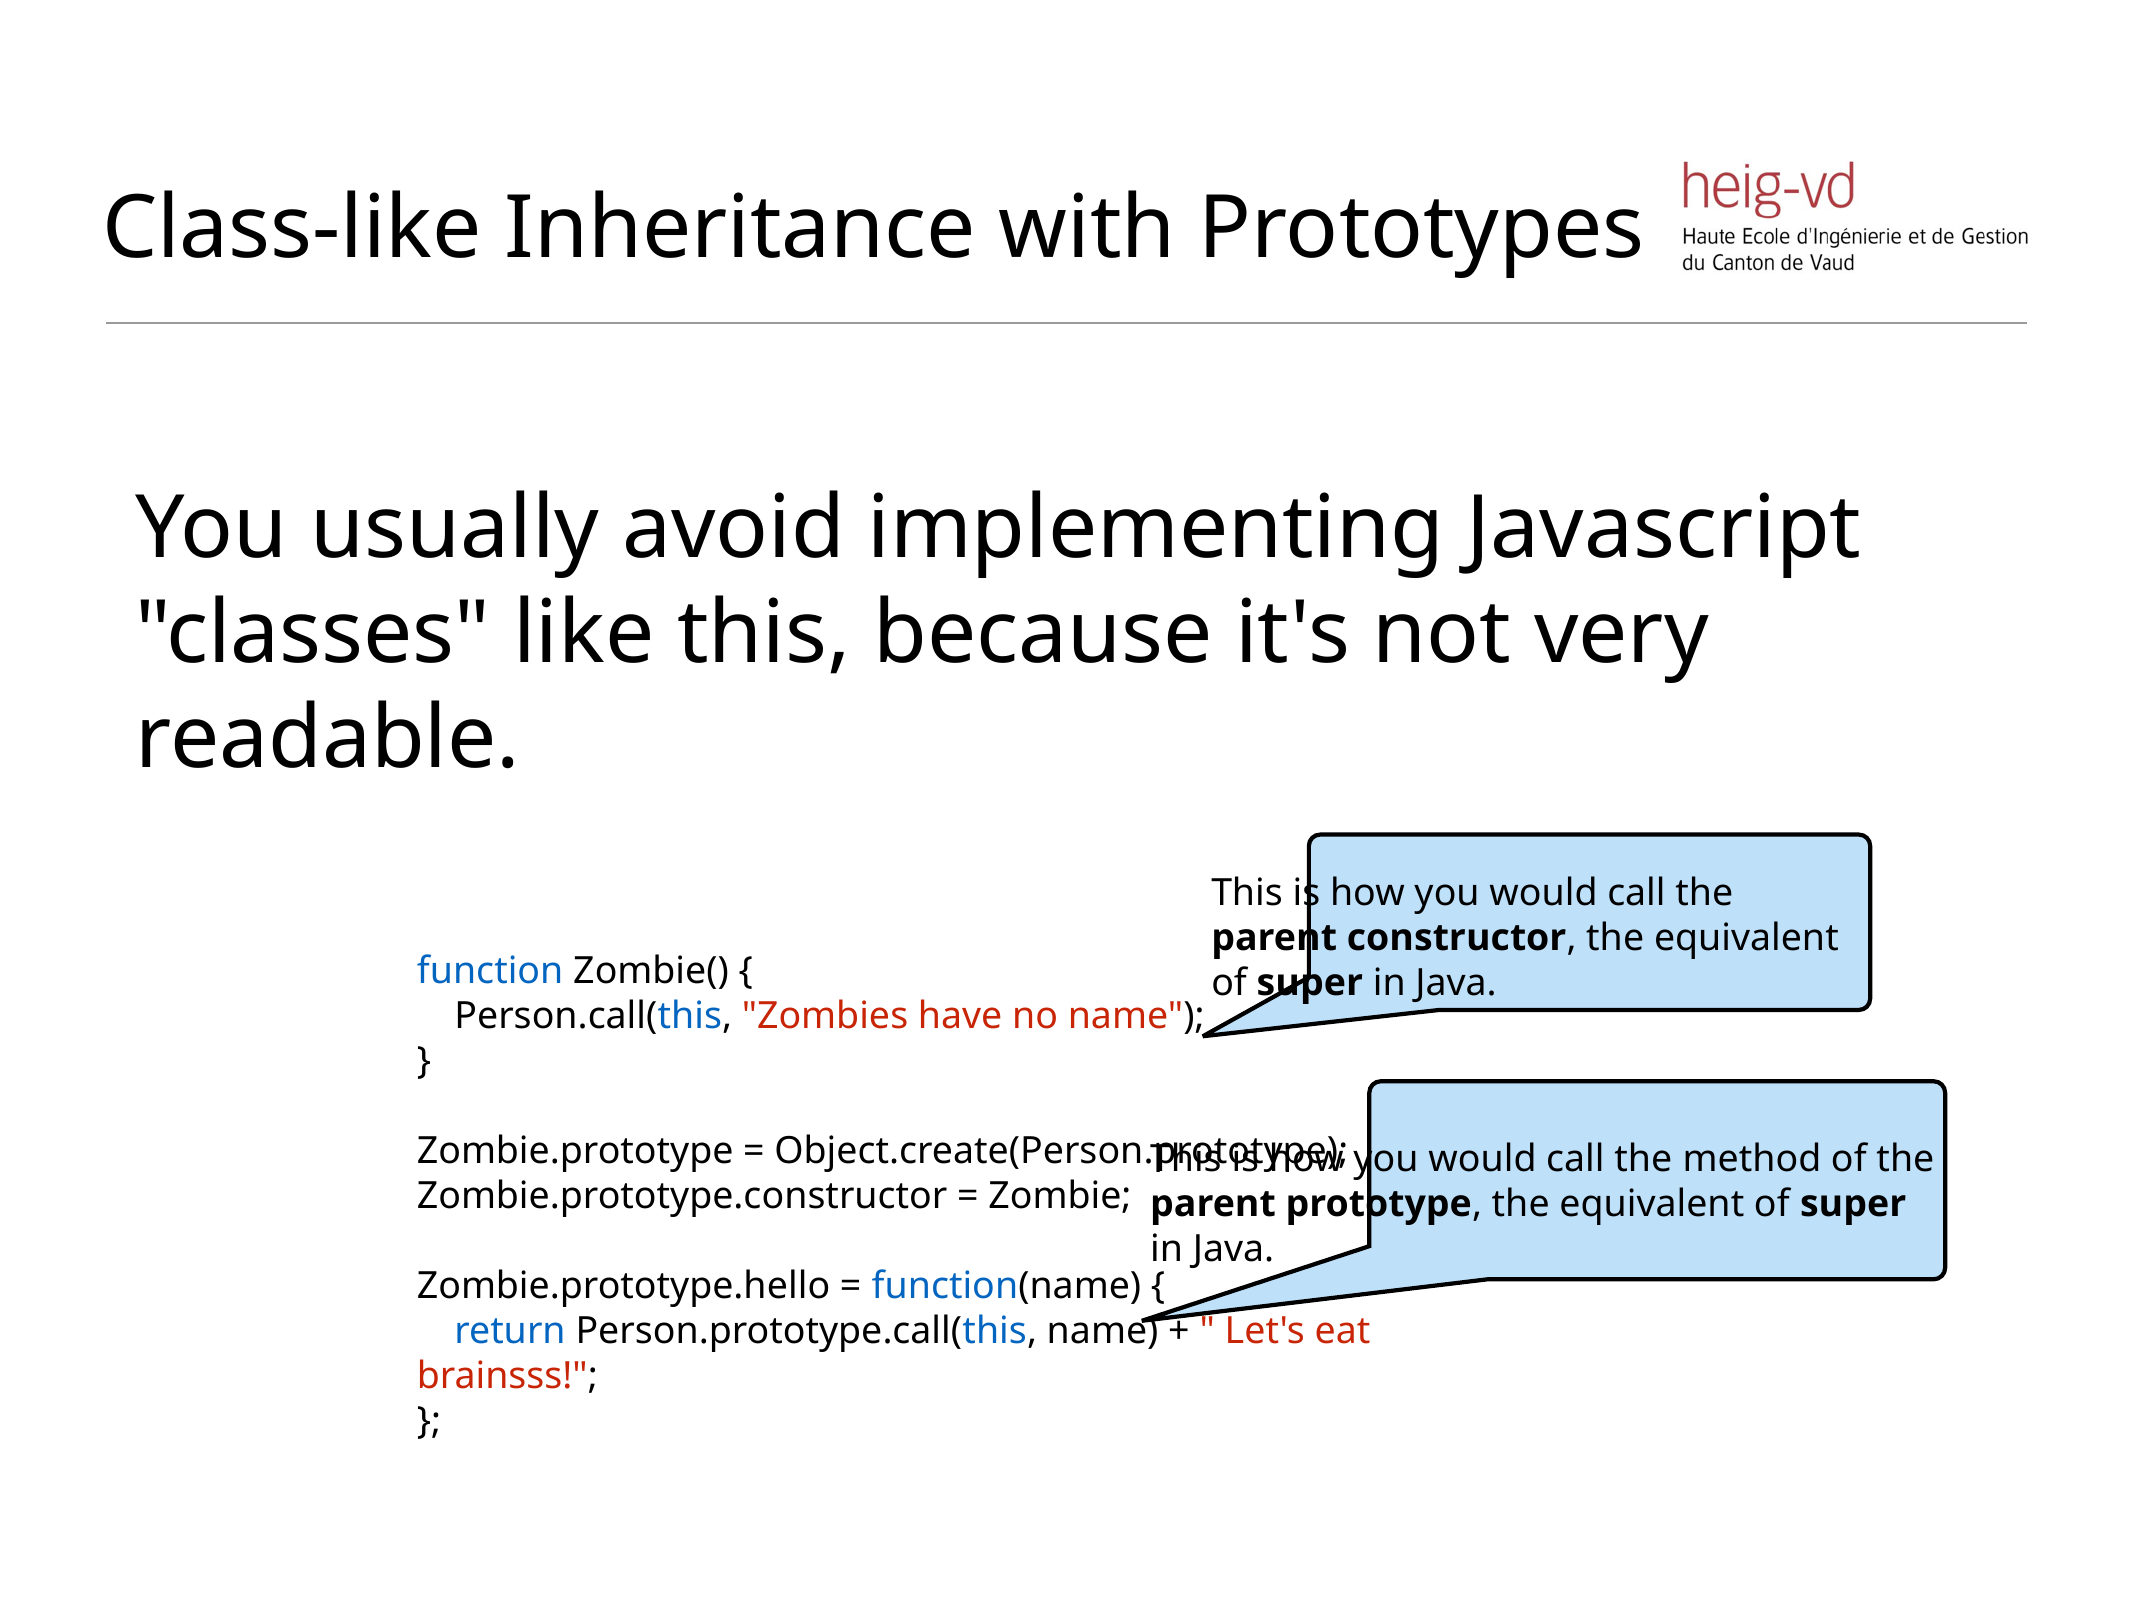

# Class-like Inheritance with Prototypes
You usually avoid implementing Javascript "classes" like this, because it's not very readable.
This is how you would call the parent constructor, the equivalent of super in Java.
function Zombie() {
Person.call(this, "Zombies have no name");
}
Zombie.prototype = Object.create(Person.prototype);
Zombie.prototype.constructor = Zombie;
Zombie.prototype.hello = function(name) {
return Person.prototype.call(this, name) + " Let's eat brainsss!";
};
This is how you would call the method of the parent prototype, the equivalent of super in Java.